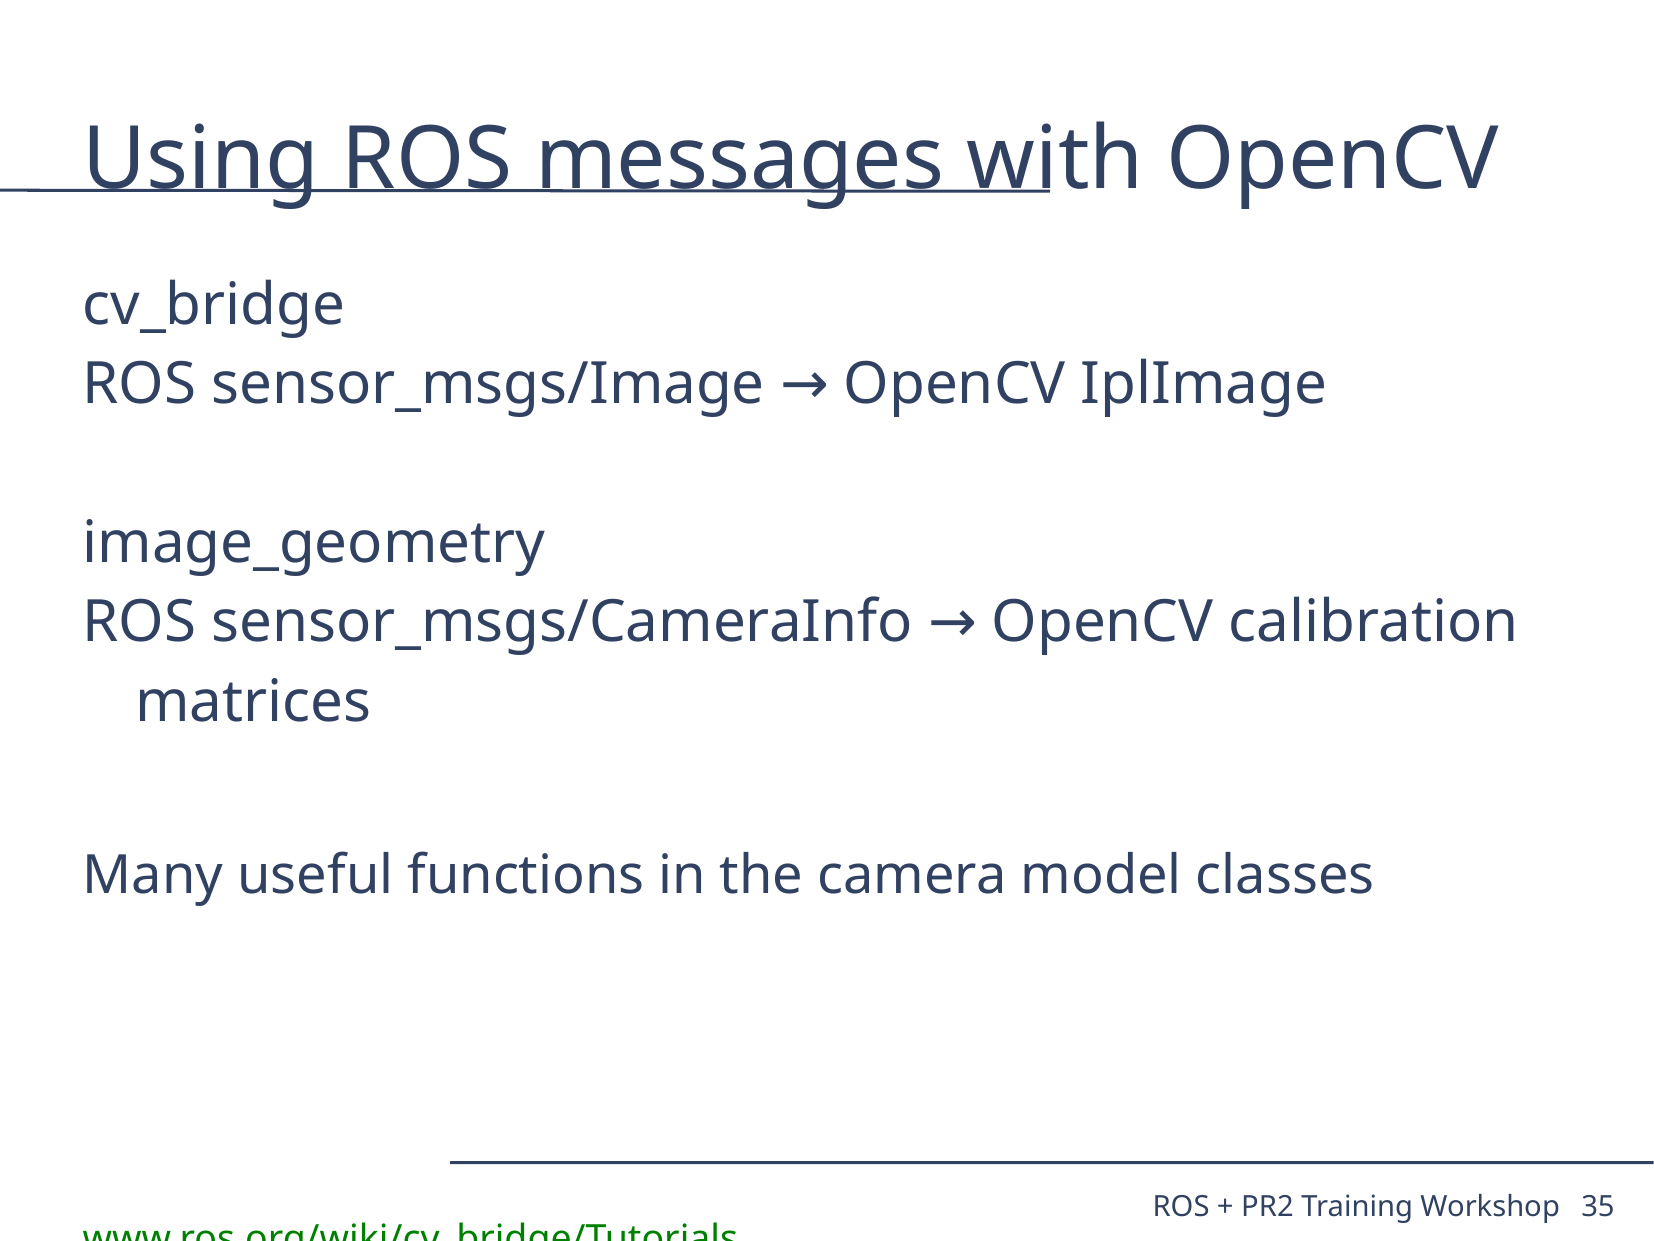

# Using ROS messages with OpenCV
cv_bridge
ROS sensor_msgs/Image → OpenCV IplImage
image_geometry
ROS sensor_msgs/CameraInfo → OpenCV calibration matrices
Many useful functions in the camera model classes
www.ros.org/wiki/cv_bridge/Tutorials
www.ros.org/wiki/image_geometry